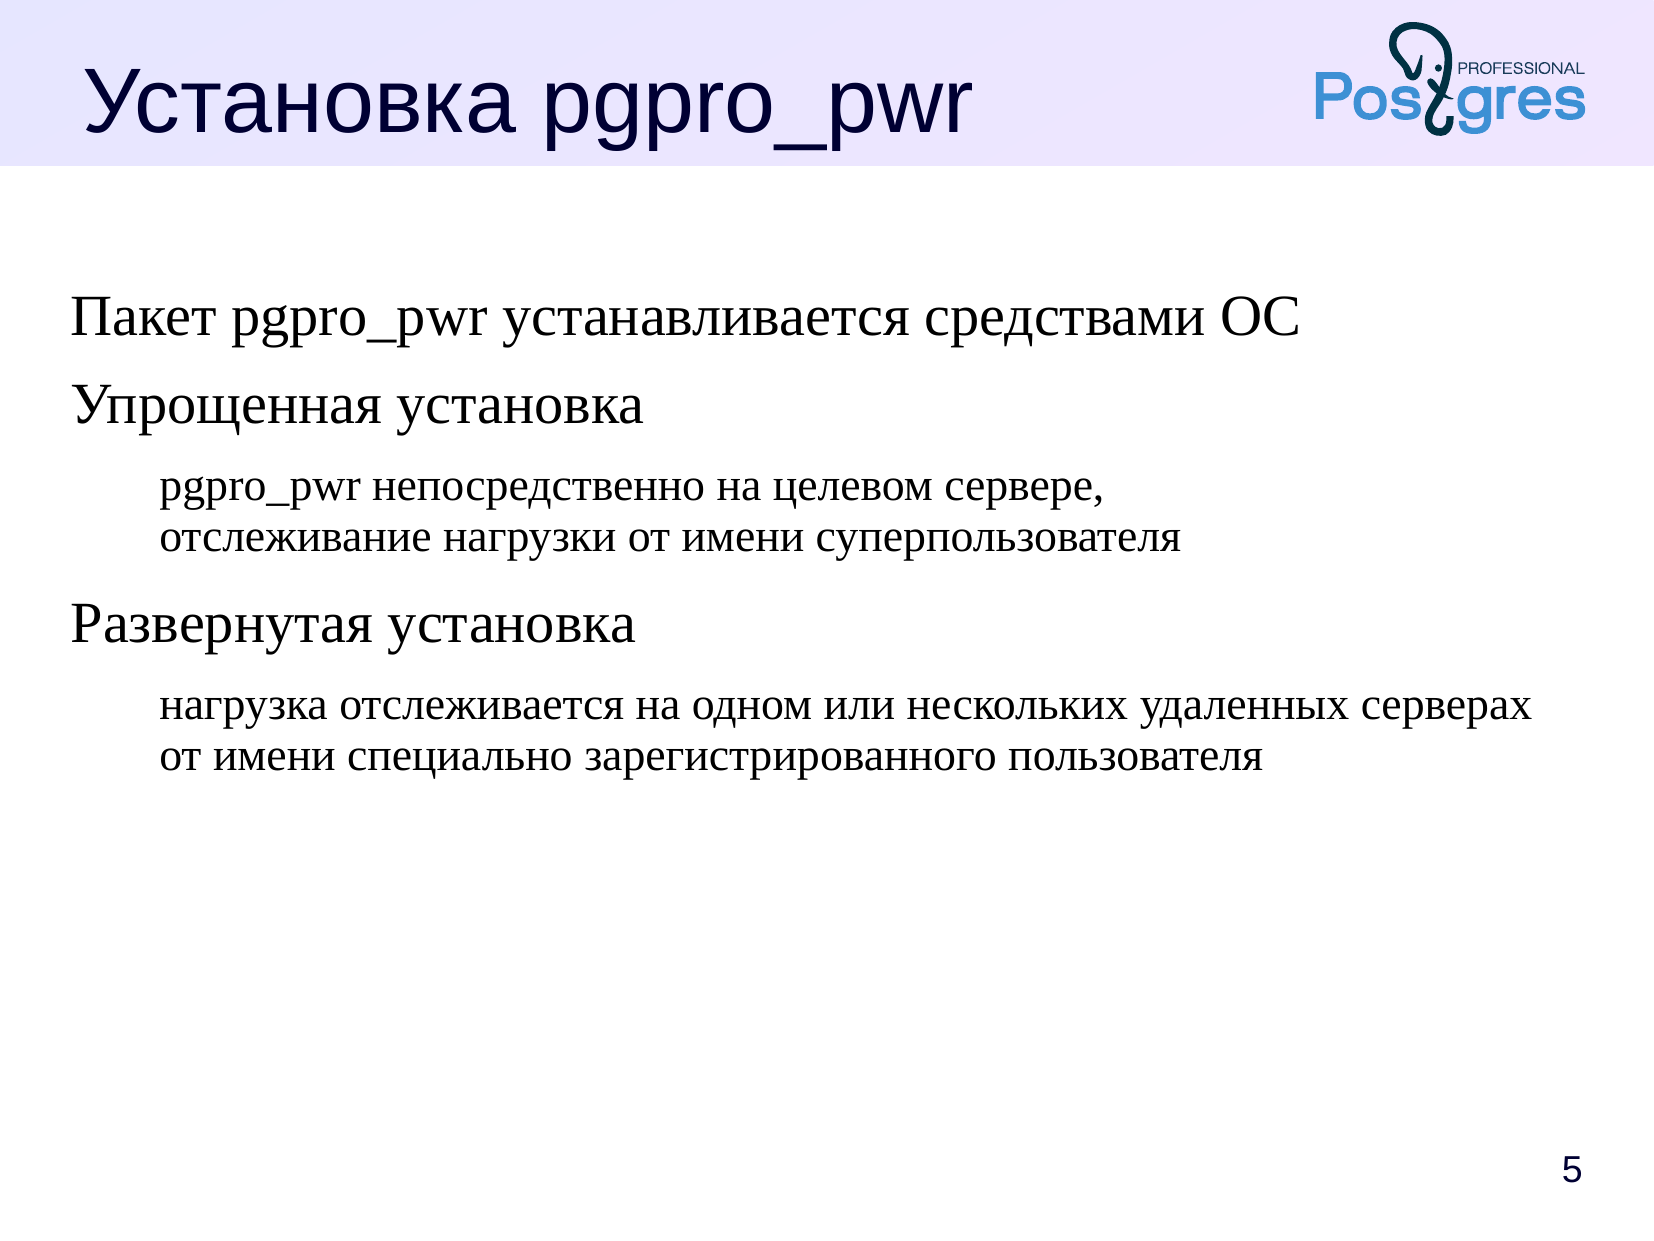

# Установка pgpro_pwr
Пакет pgpro_pwr устанавливается средствами ОС
Упрощенная установка
pgpro_pwr непосредственно на целевом сервере,
отслеживание нагрузки от имени суперпользователя
Развернутая установка
нагрузка отслеживается на одном или нескольких удаленных серверах от имени специально зарегистрированного пользователя